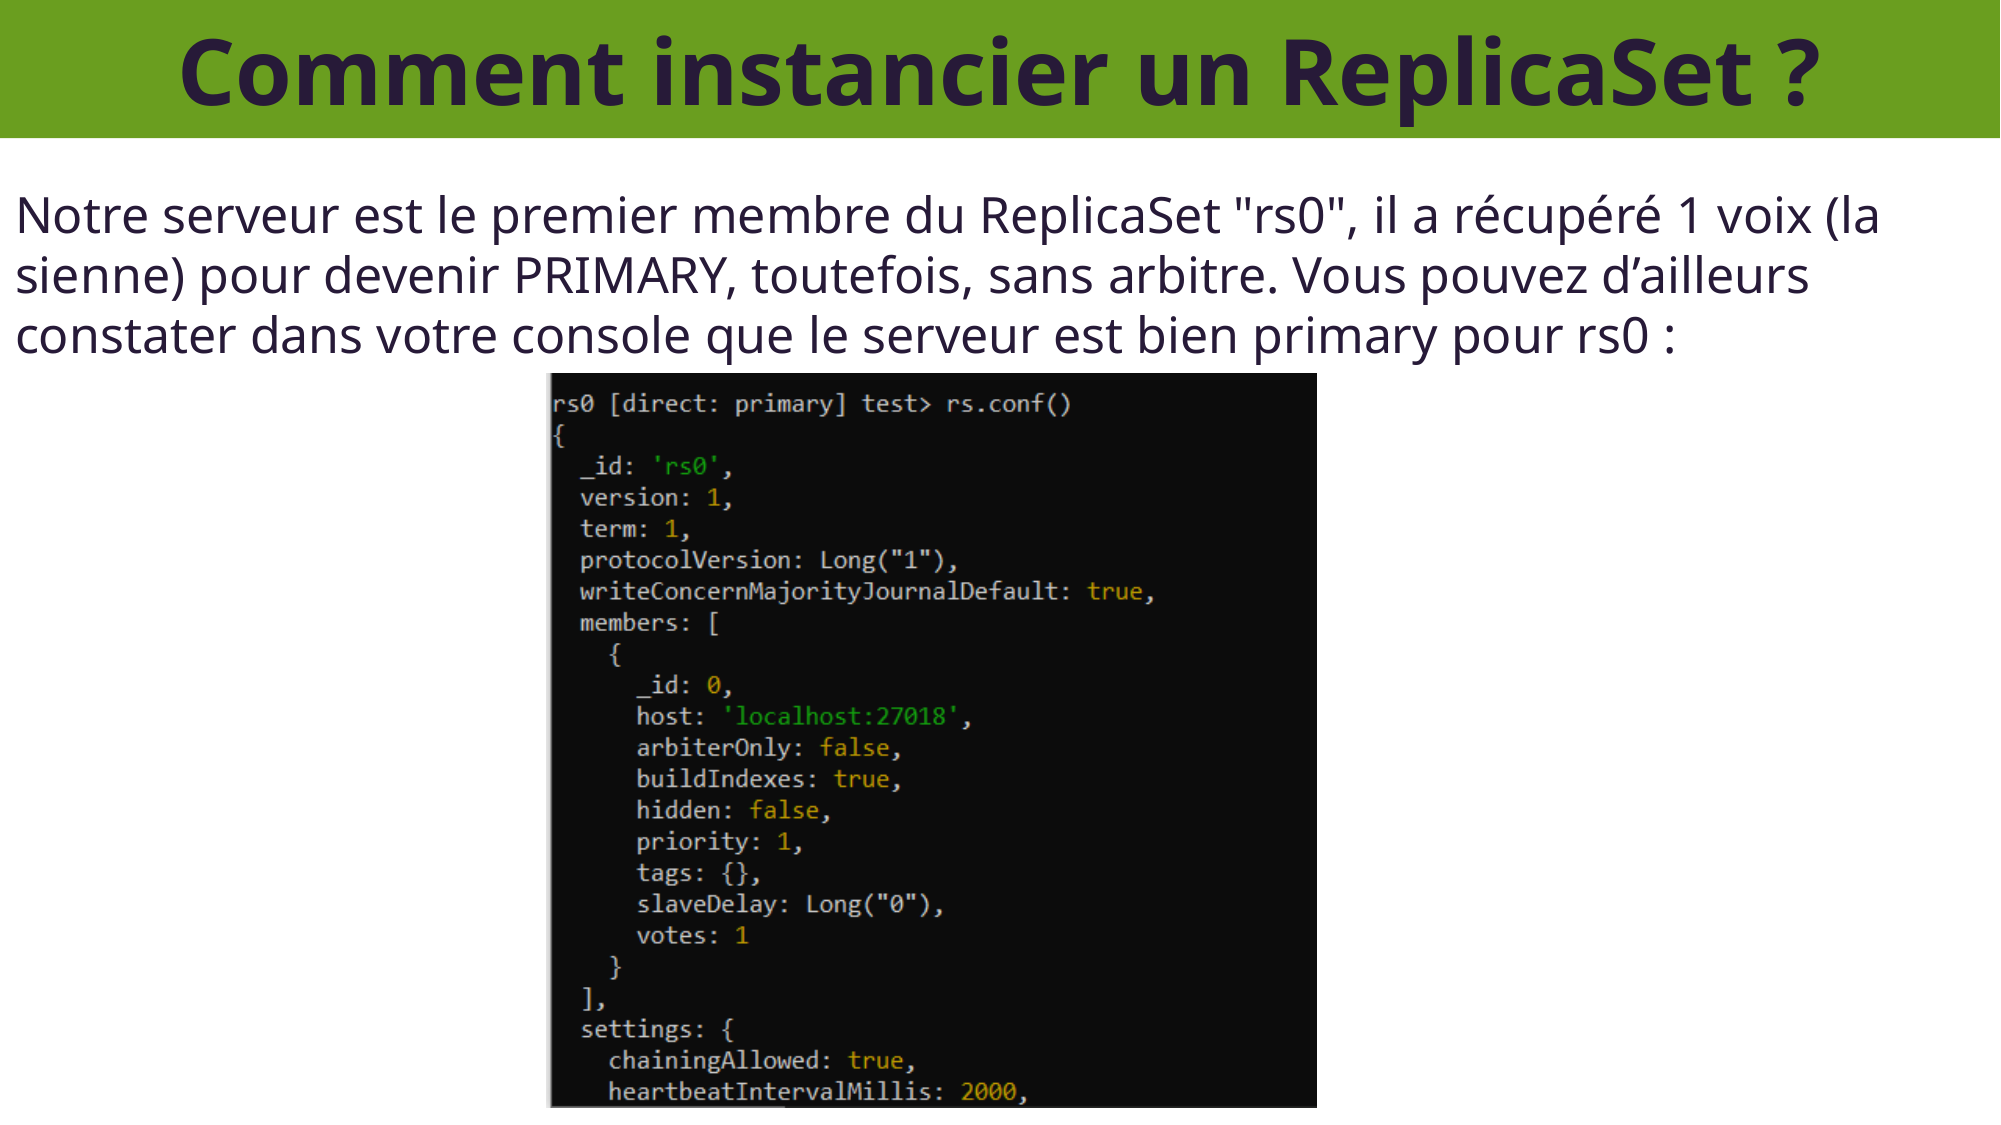

Comment instancier un ReplicaSet ?
Notre serveur est le premier membre du ReplicaSet "rs0", il a récupéré 1 voix (la sienne) pour devenir PRIMARY, toutefois, sans arbitre. Vous pouvez d’ailleurs constater dans votre console que le serveur est bien primary pour rs0 :